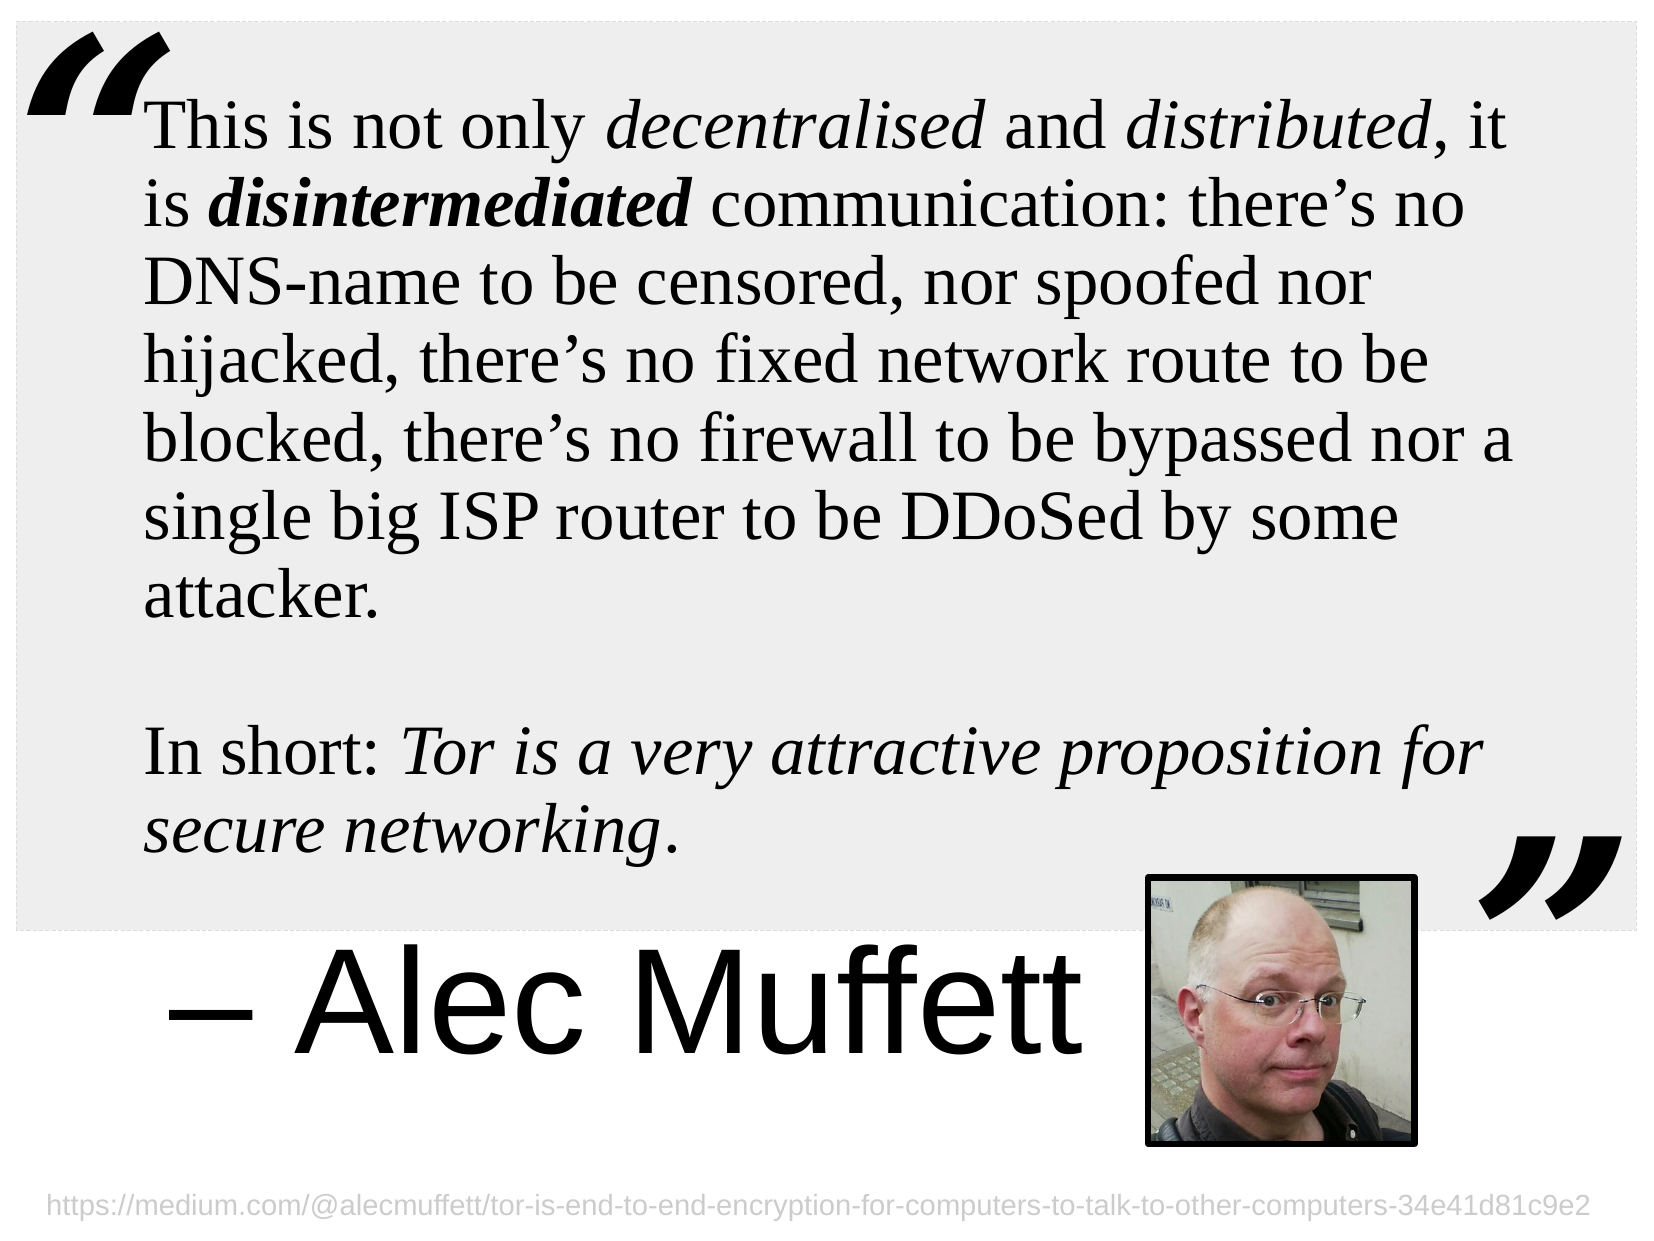

“
# This is not only decentralised and distributed, it is disintermediated communication: there’s no DNS-name to be censored, nor spoofed nor hijacked, there’s no fixed network route to be blocked, there’s no firewall to be bypassed nor a single big ISP router to be DDoSed by some attacker.
In short: Tor is a very attractive proposition for secure networking.
”
– Alec Muffett
https://medium.com/@alecmuffett/tor-is-end-to-end-encryption-for-computers-to-talk-to-other-computers-34e41d81c9e2